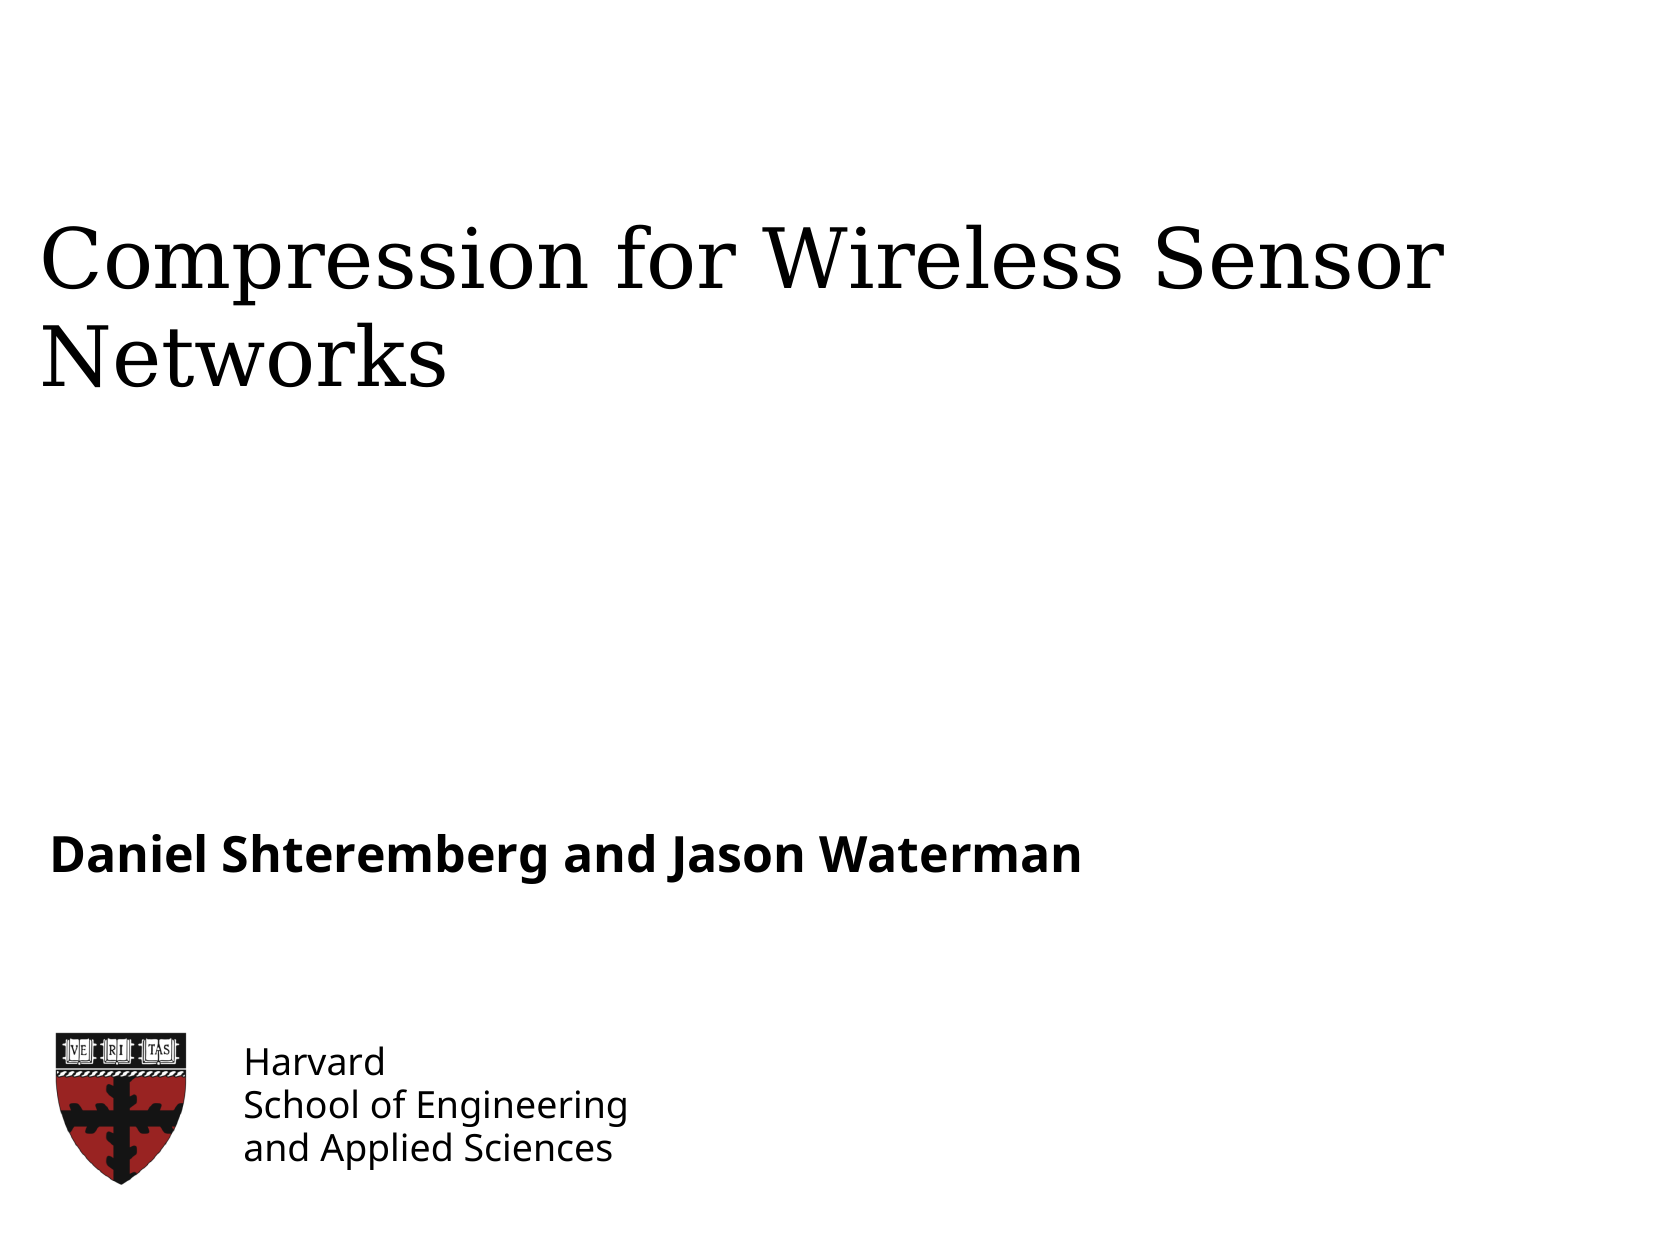

Compression for Wireless Sensor Networks
Daniel Shteremberg and Jason Waterman
Harvard
School of Engineering
and Applied Sciences